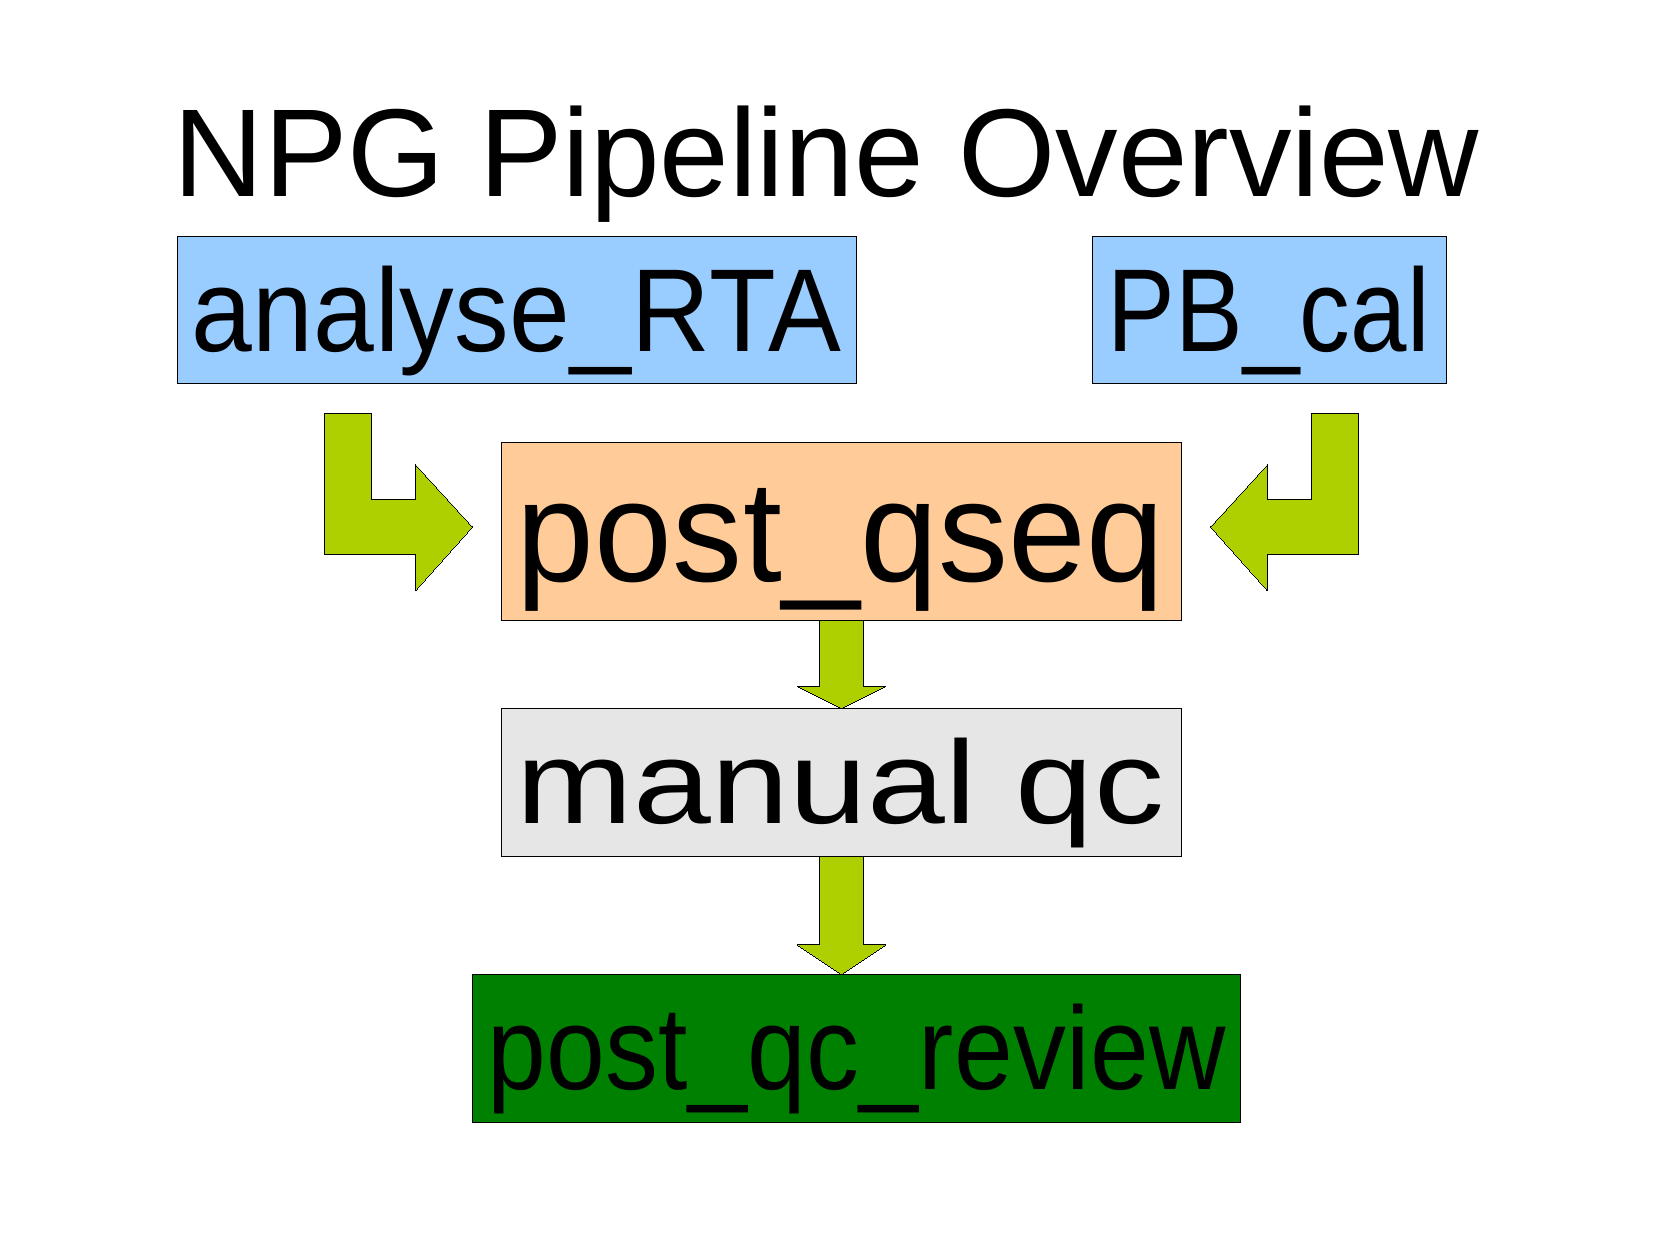

# NPG Pipeline Overview
analyse_RTA
PB_cal
post_qseq
manual qc
post_qc_review